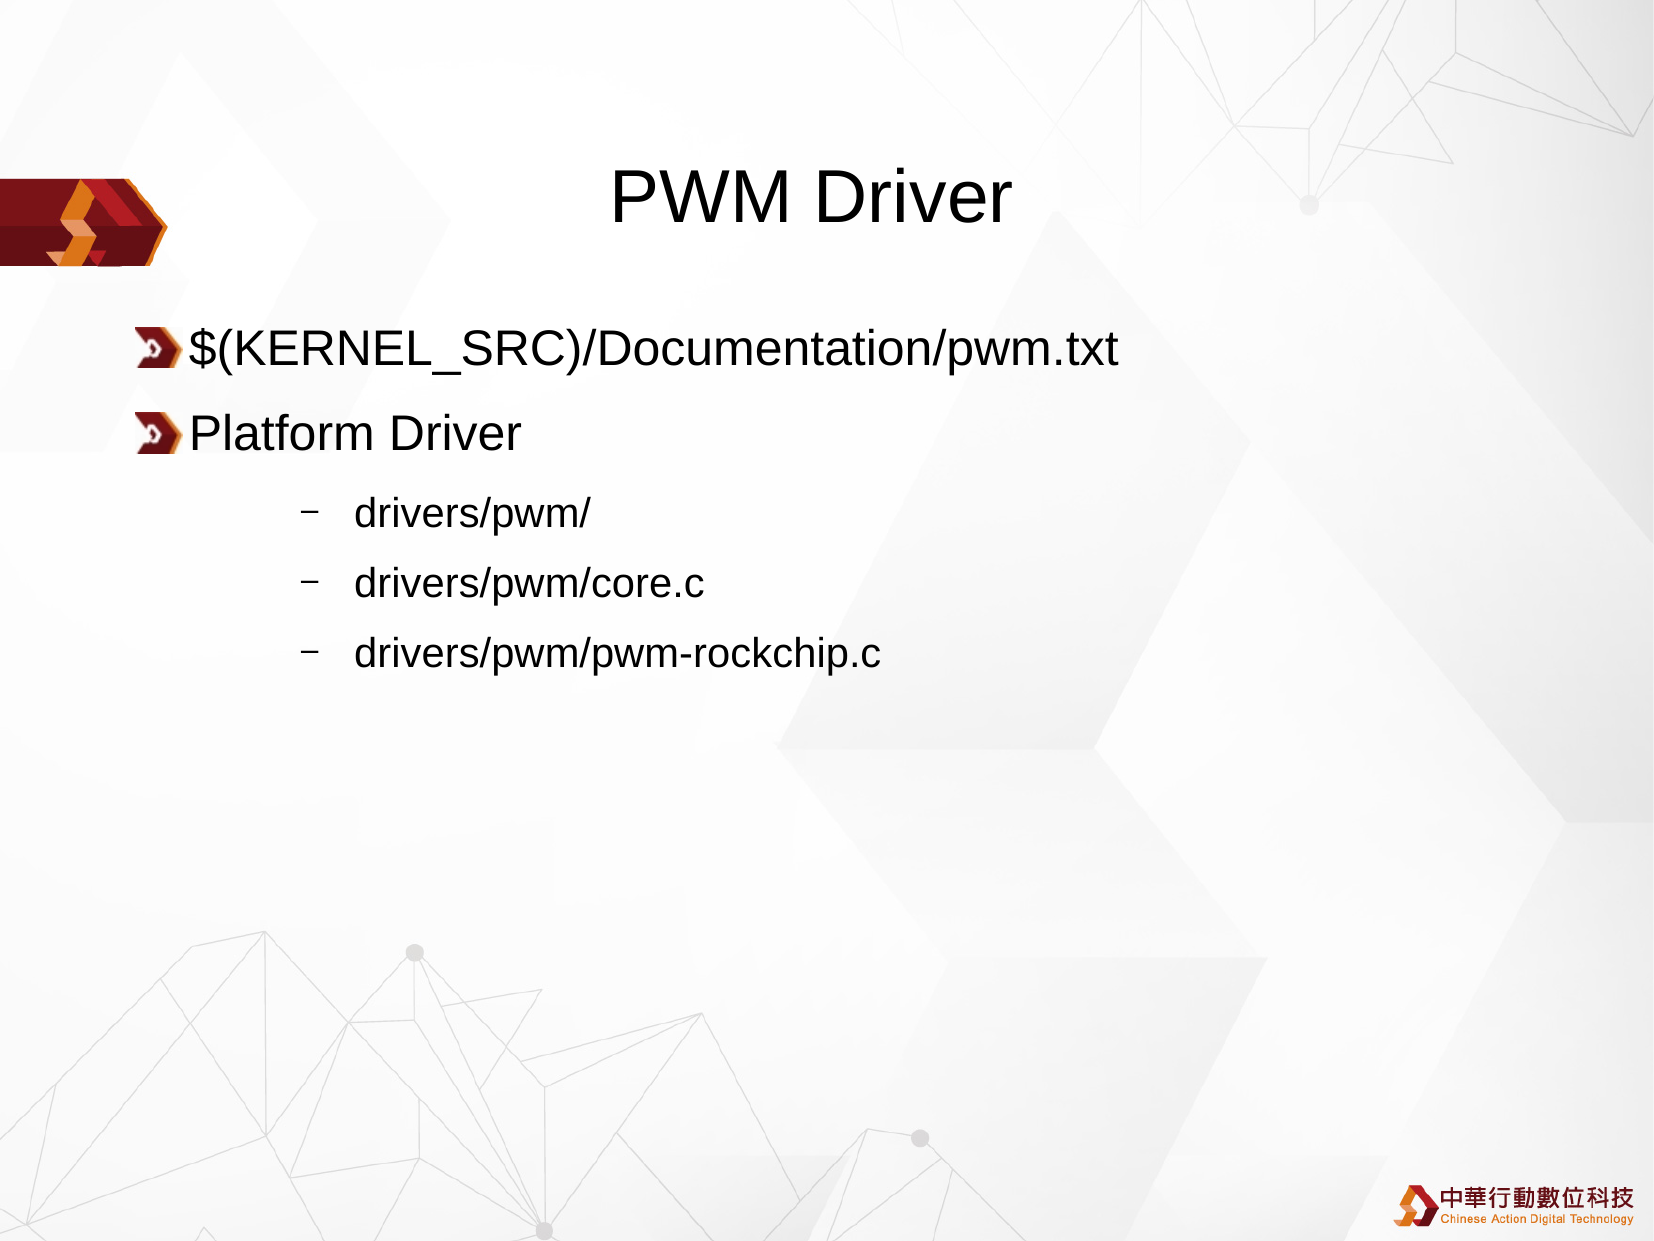

# PWM Driver
$(KERNEL_SRC)/Documentation/pwm.txt
Platform Driver
drivers/pwm/
drivers/pwm/core.c
drivers/pwm/pwm-rockchip.c